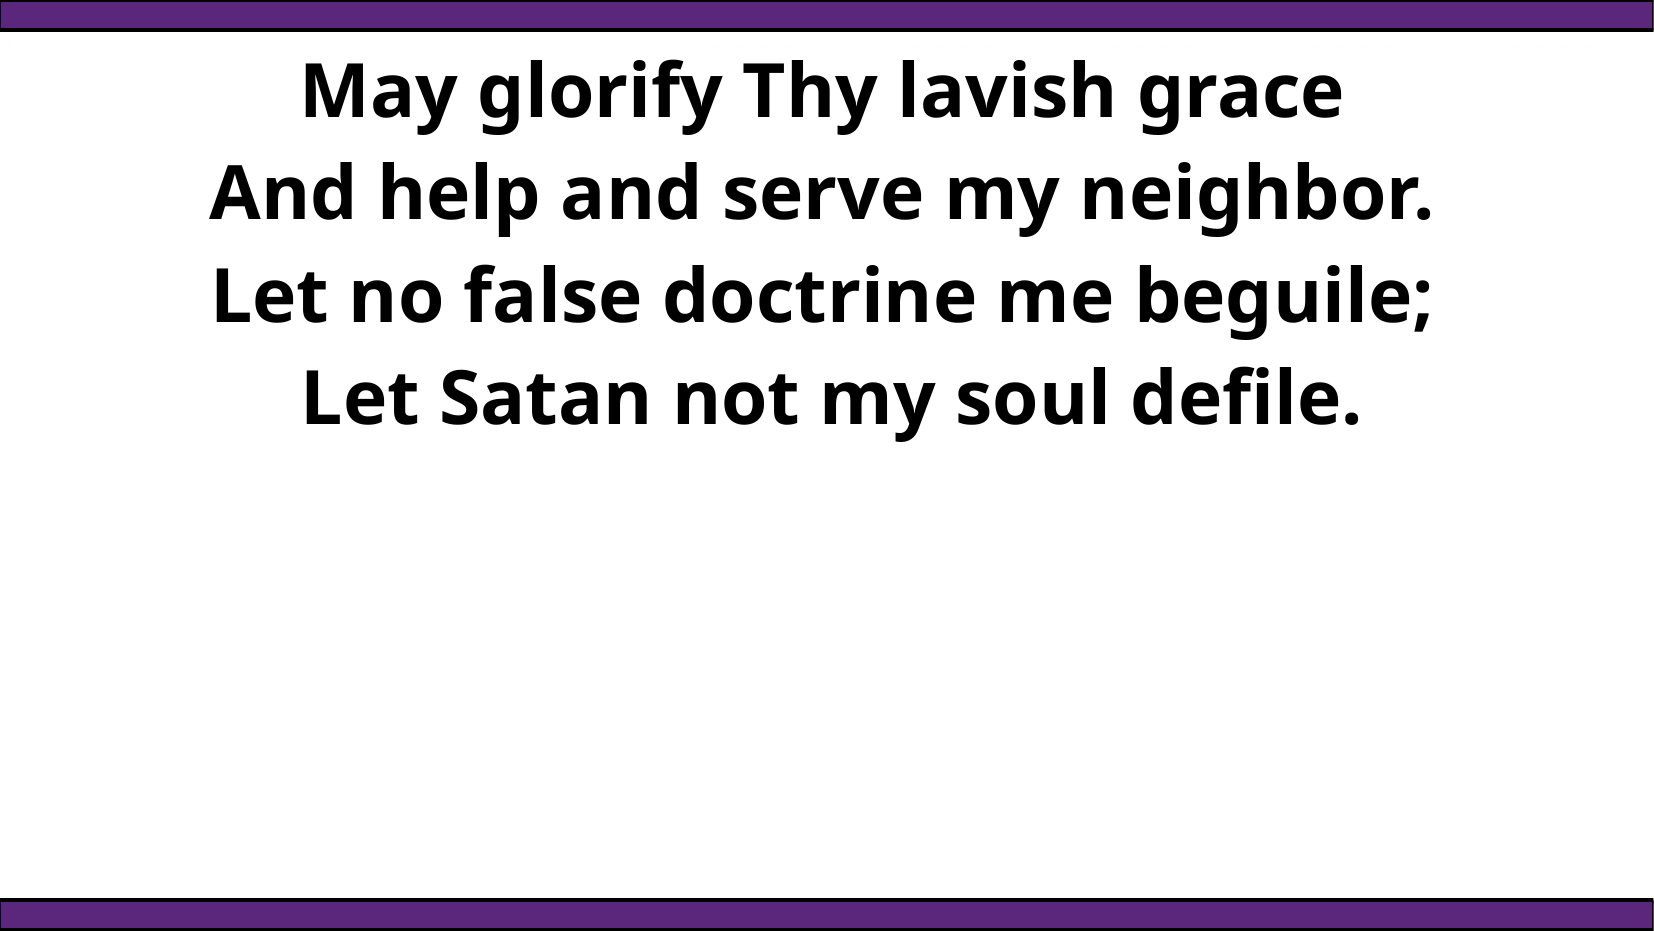

May glorify Thy lavish grace
And help and serve my neighbor.
Let no false doctrine me beguile;
Let Satan not my soul defile.